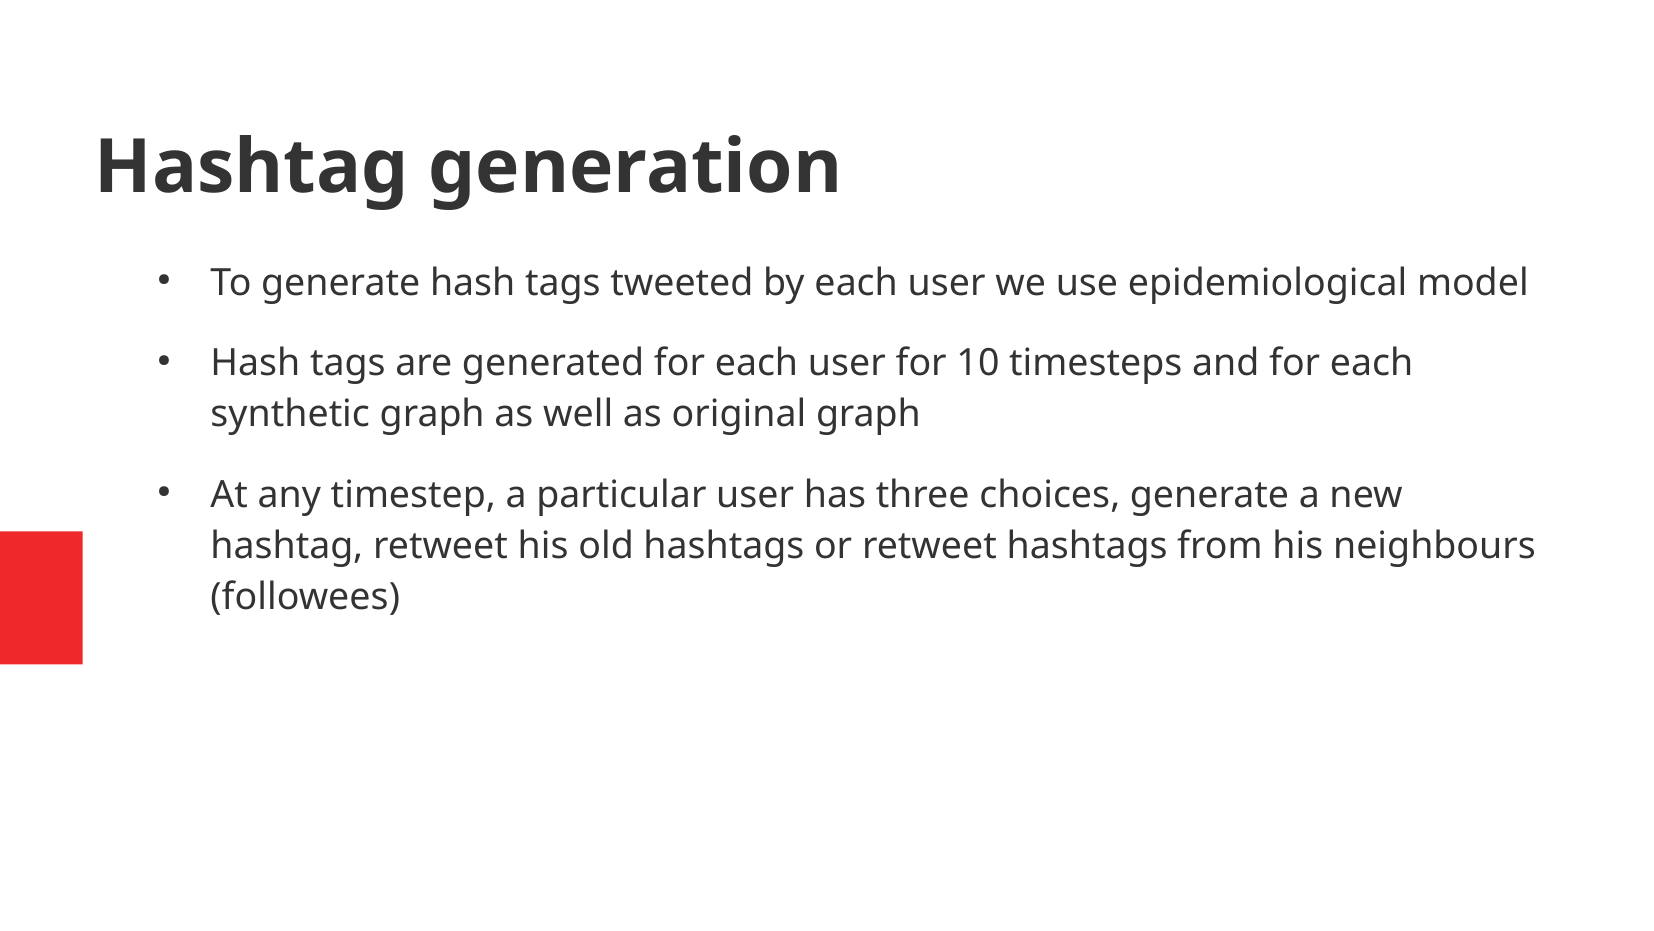

# Hashtag generation
To generate hash tags tweeted by each user we use epidemiological model
Hash tags are generated for each user for 10 timesteps and for each synthetic graph as well as original graph
At any timestep, a particular user has three choices, generate a new hashtag, retweet his old hashtags or retweet hashtags from his neighbours (followees)